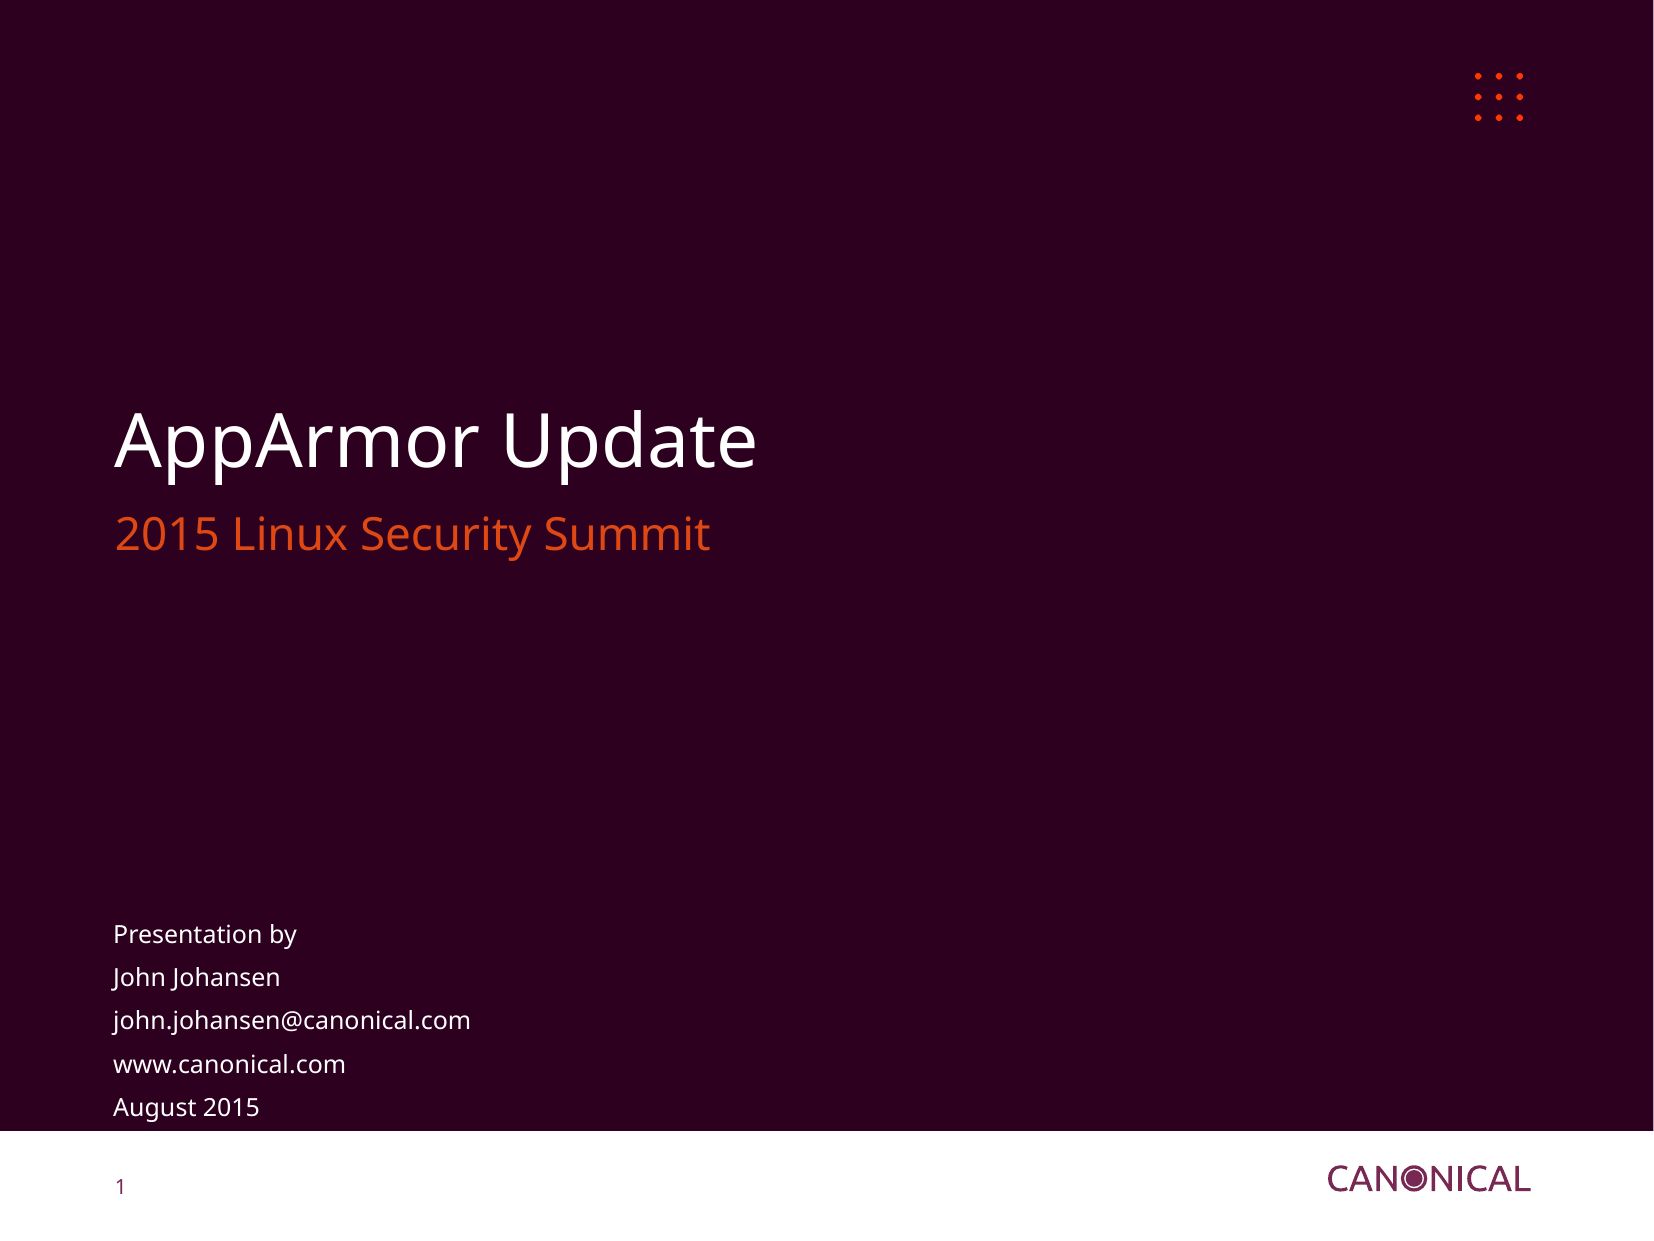

# AppArmor Update 2015 Linux Security Summit
Presentation by
John Johansen
john.johansen@canonical.com
www.canonical.com
August 2015